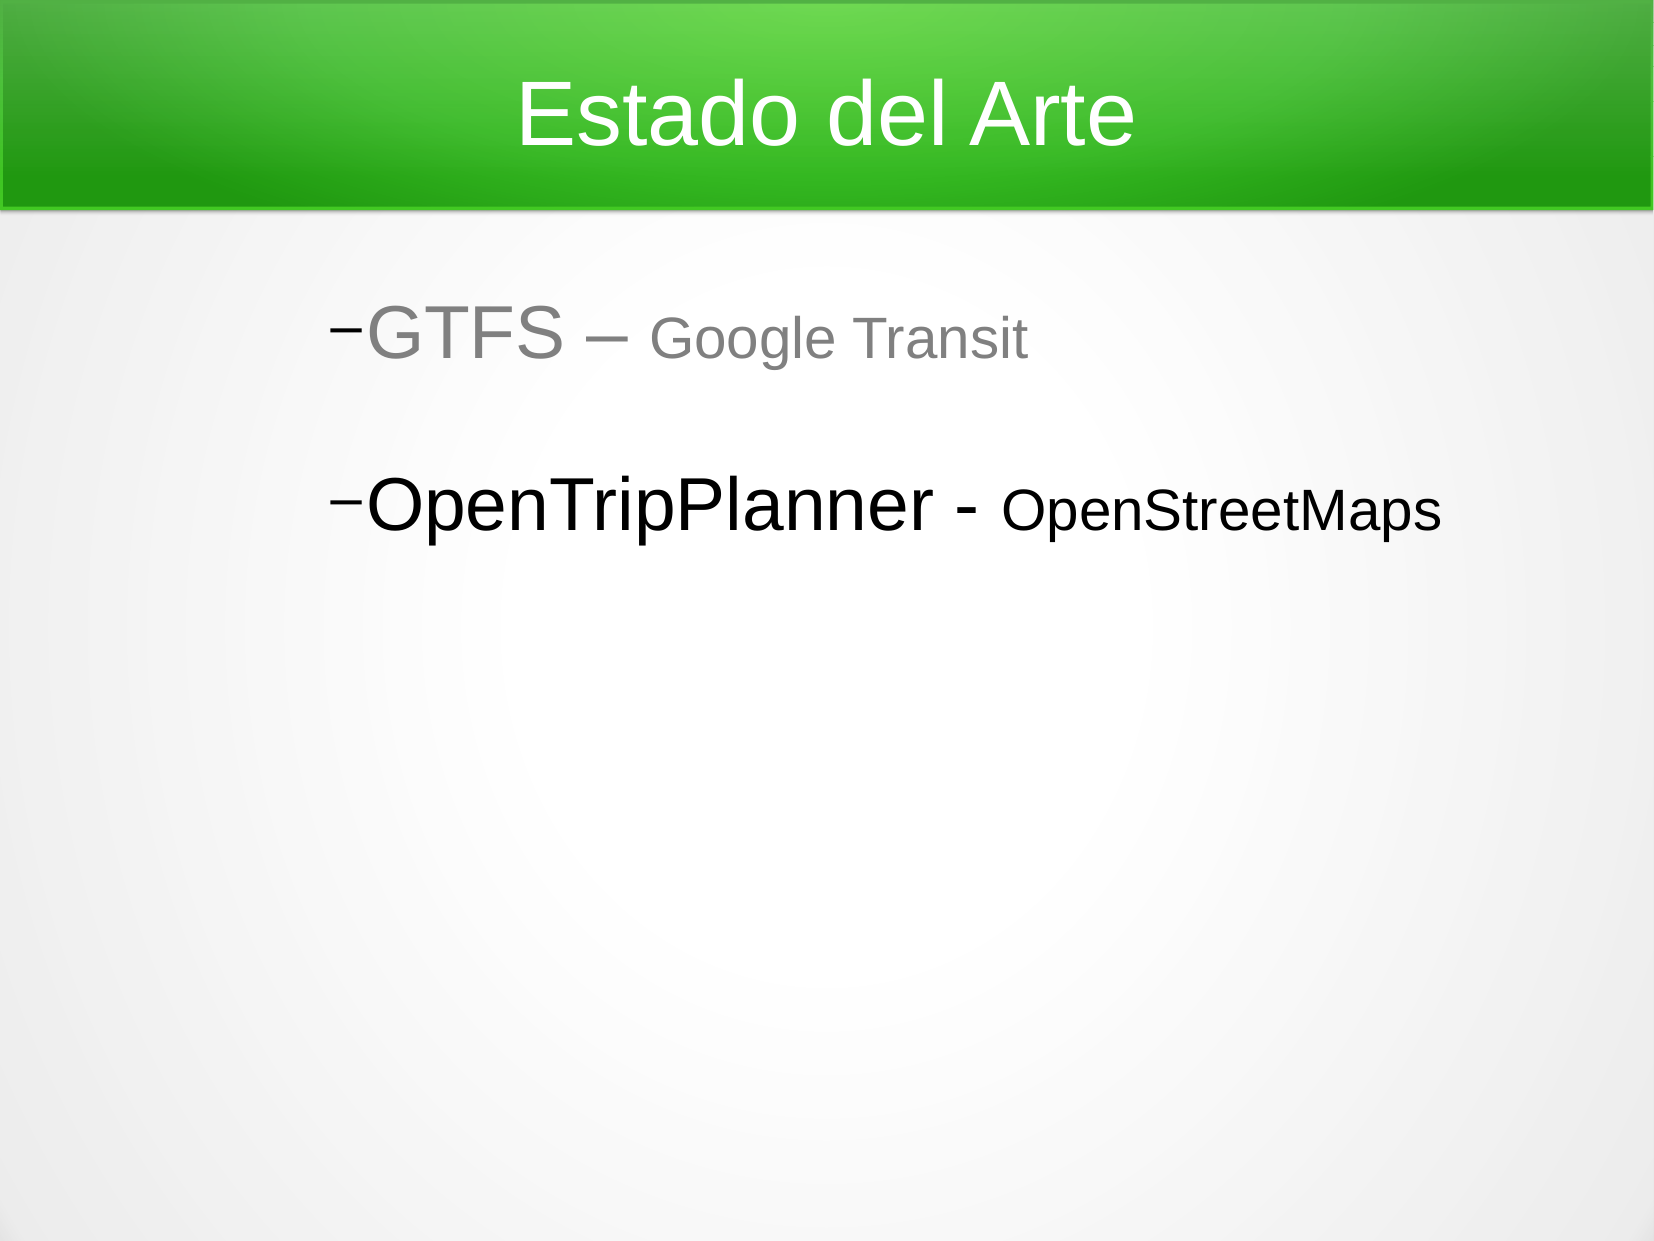

# Estado del Arte
GTFS – Google Transit
OpenTripPlanner - OpenStreetMaps